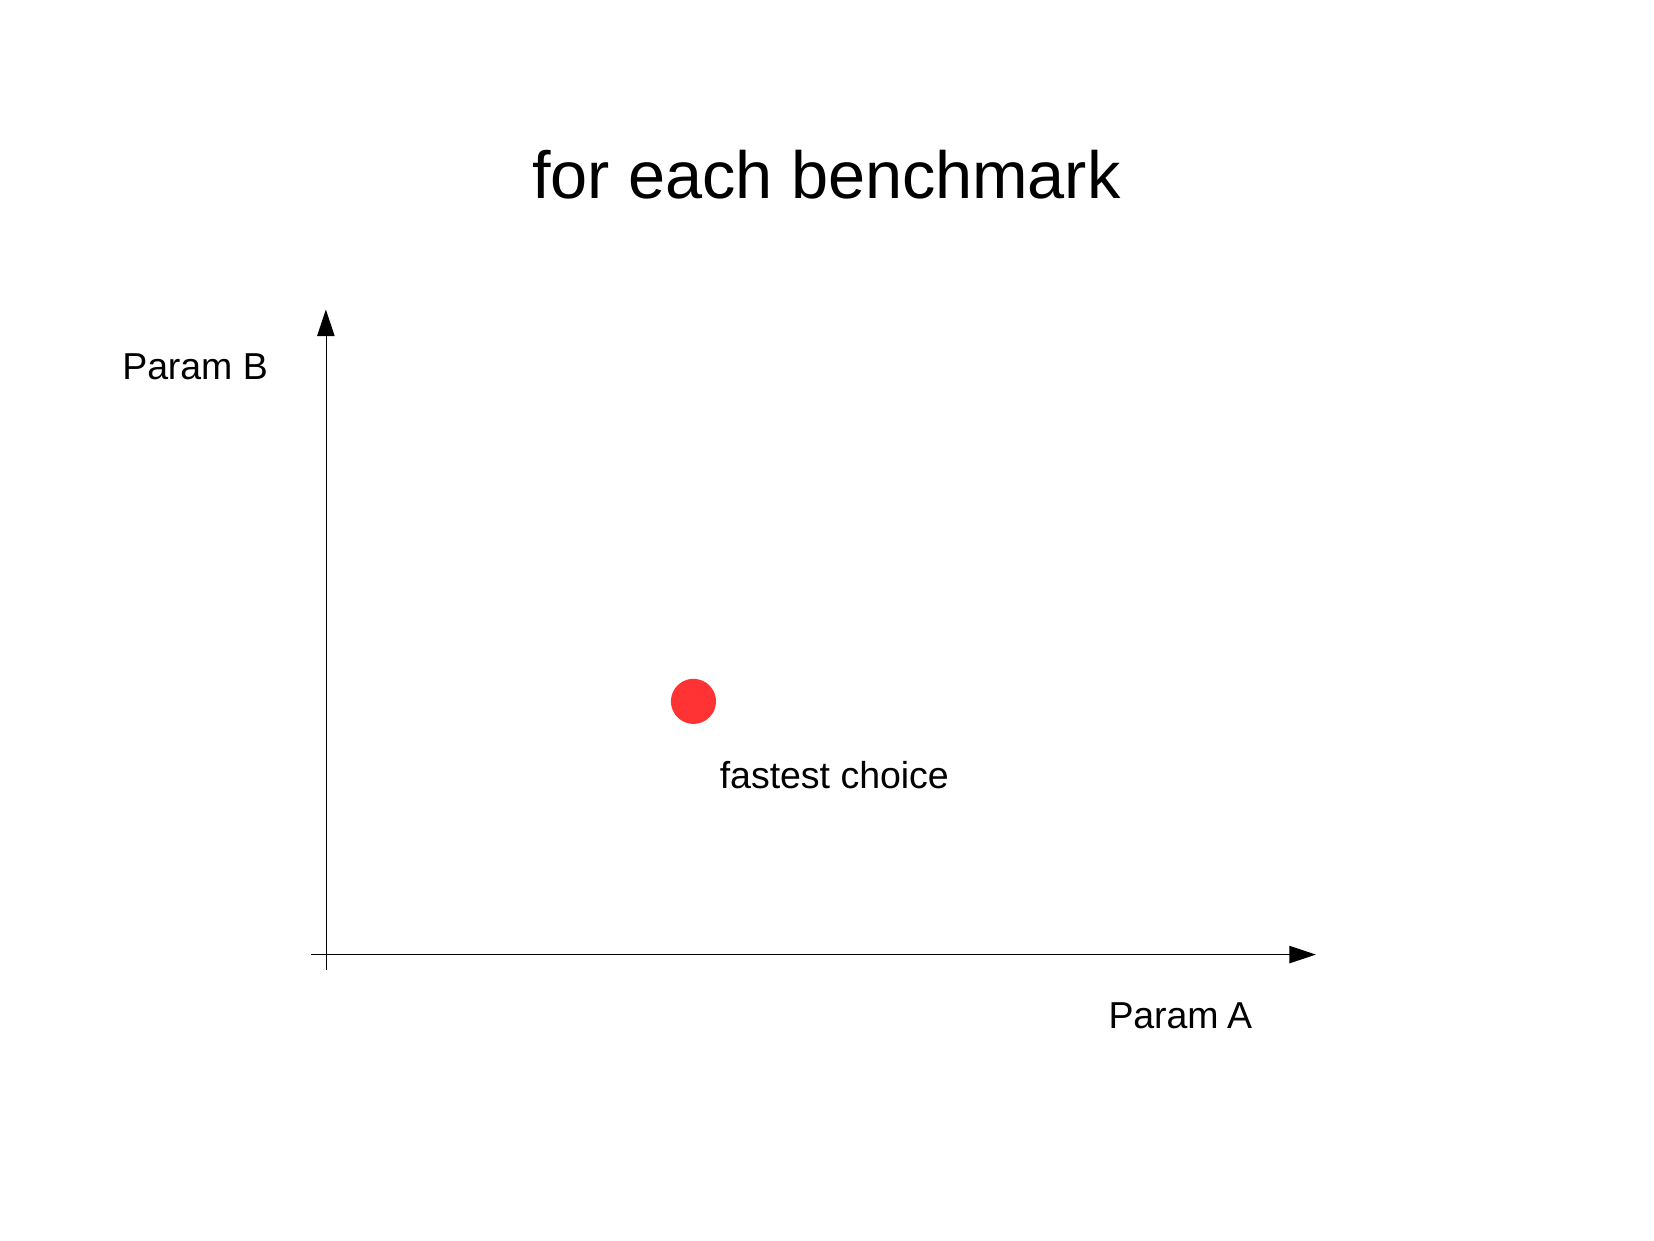

for each benchmark
Param B
fastest choice
Param A